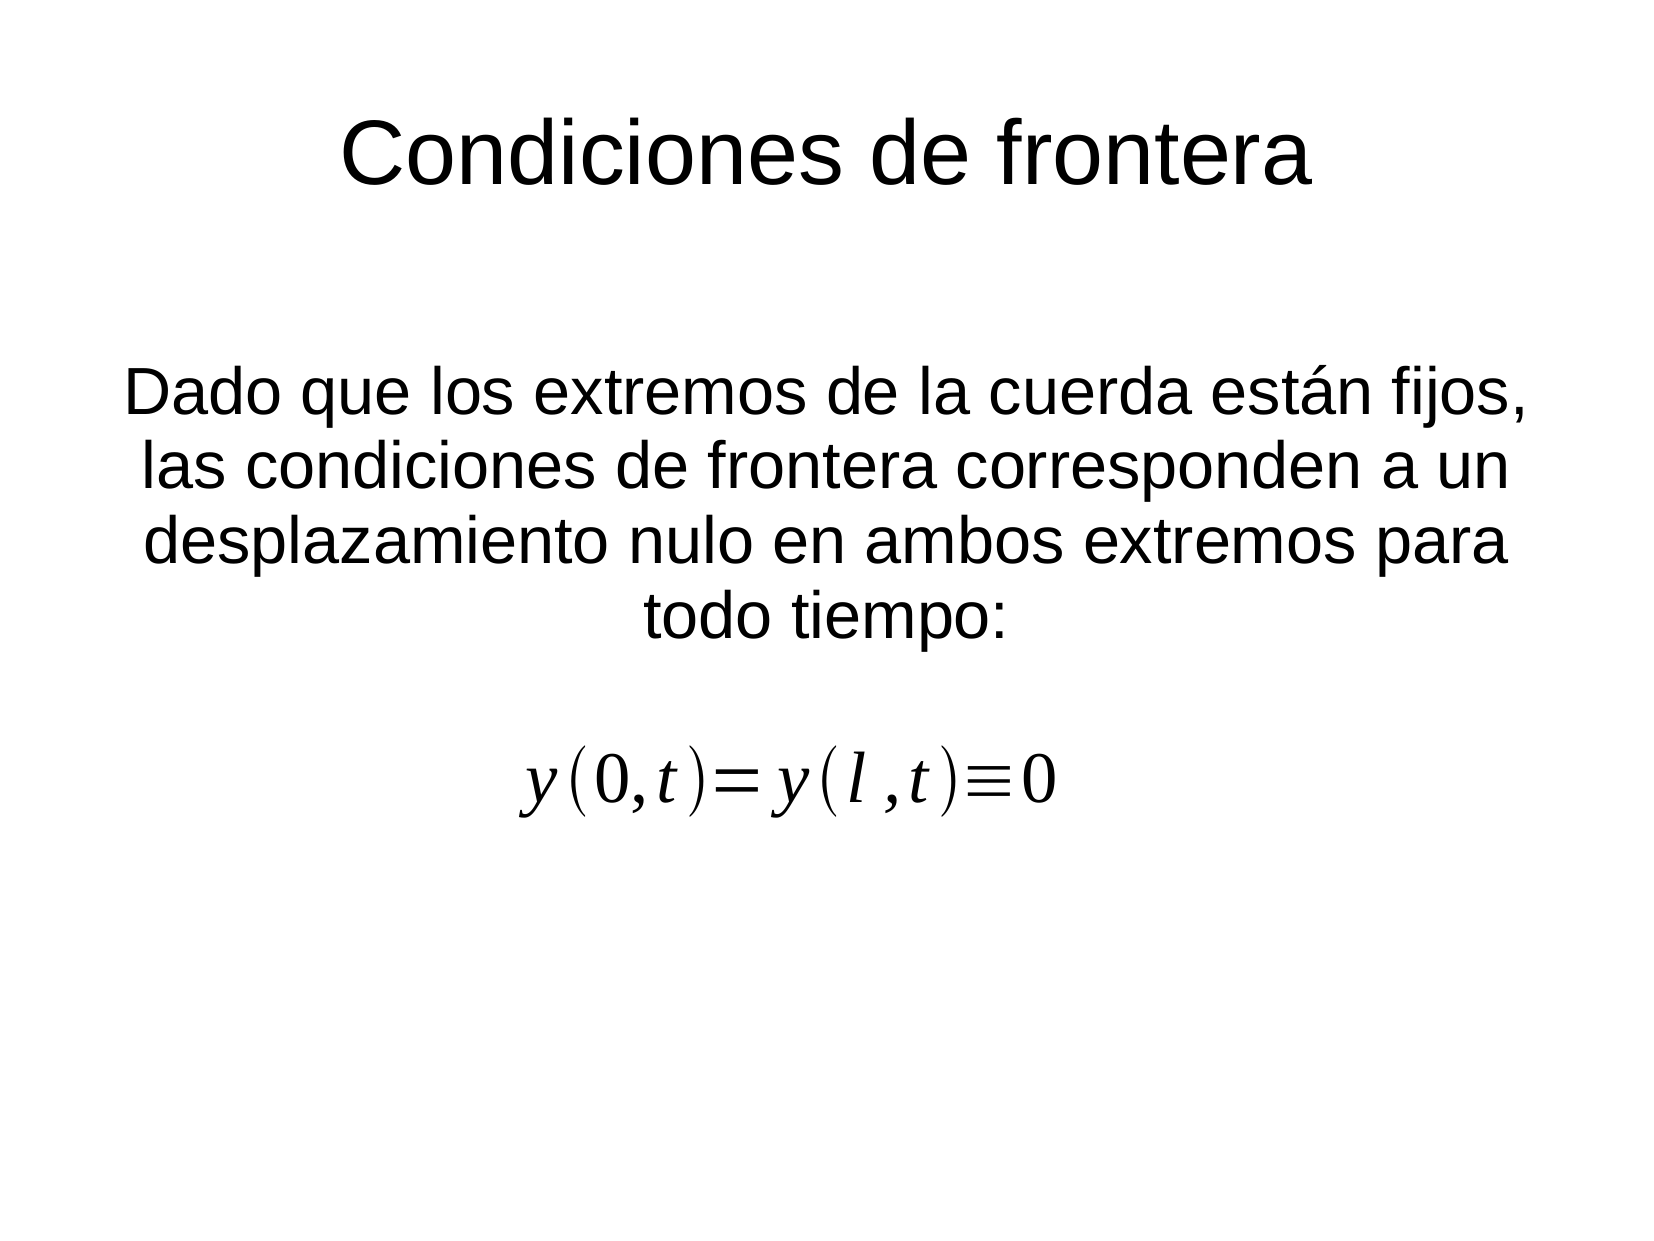

# Condiciones de frontera
Dado que los extremos de la cuerda están fijos, las condiciones de frontera corresponden a un desplazamiento nulo en ambos extremos para todo tiempo: